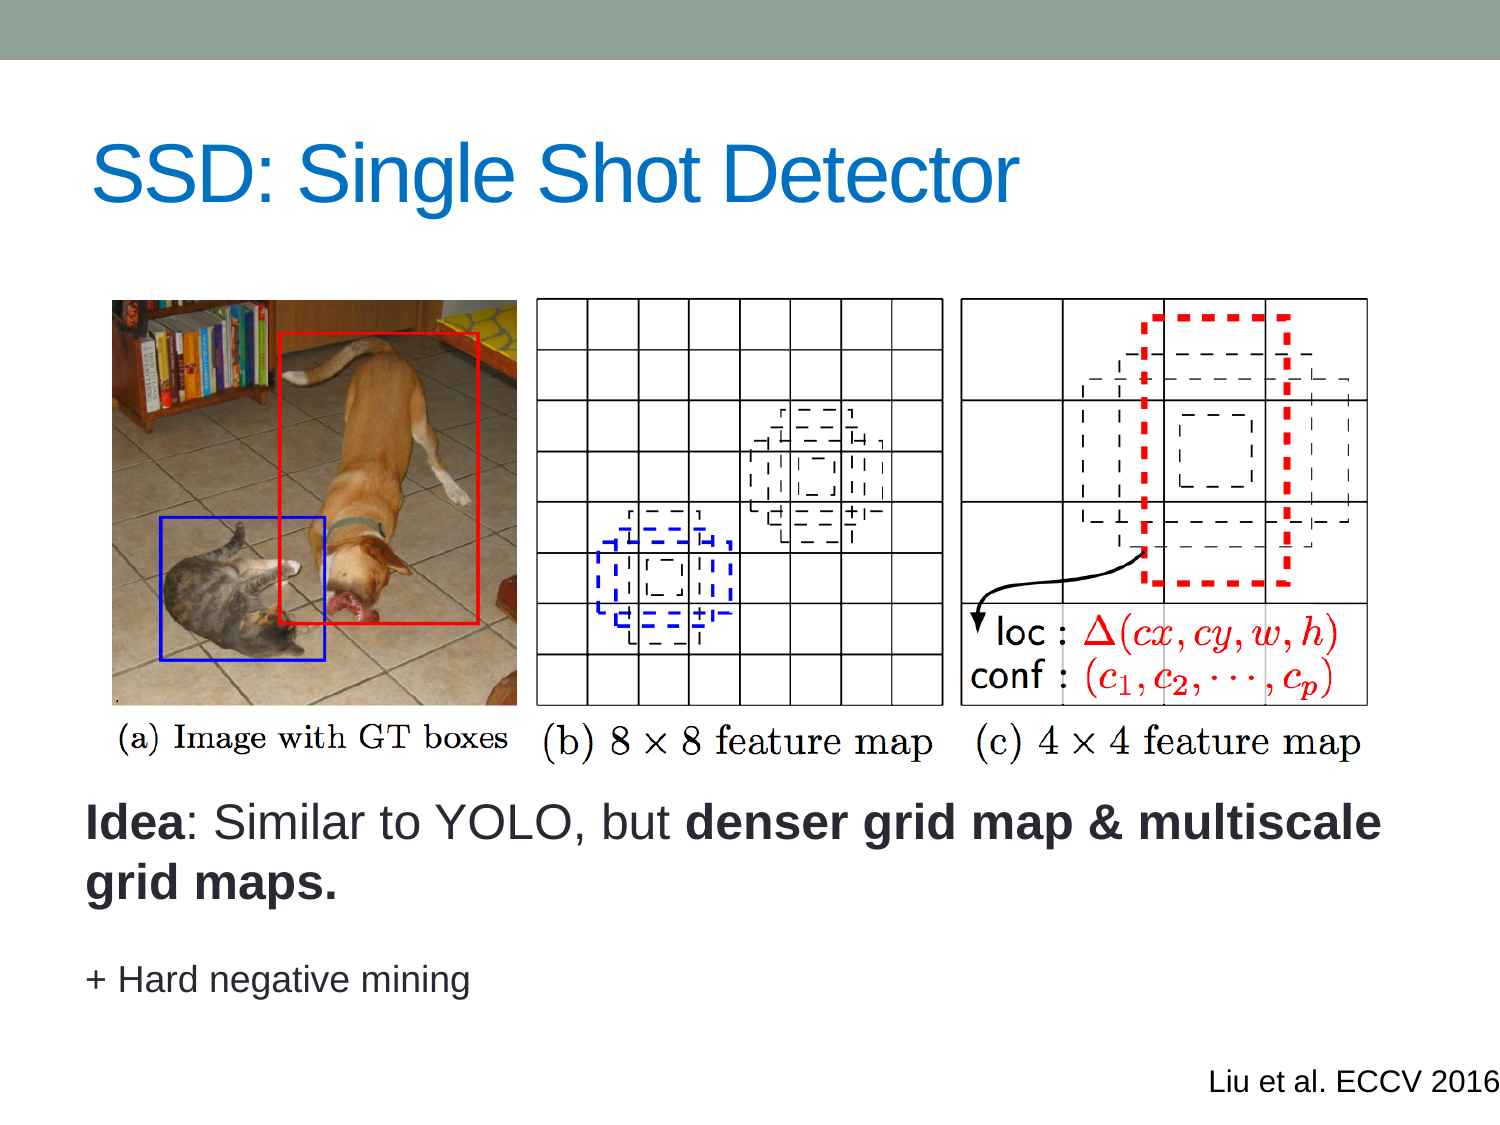

# SSD: Single Shot Detector
Idea: Similar to YOLO, but denser grid map & multiscale grid maps.
+ Hard negative mining
Liu et al. ECCV 2016.